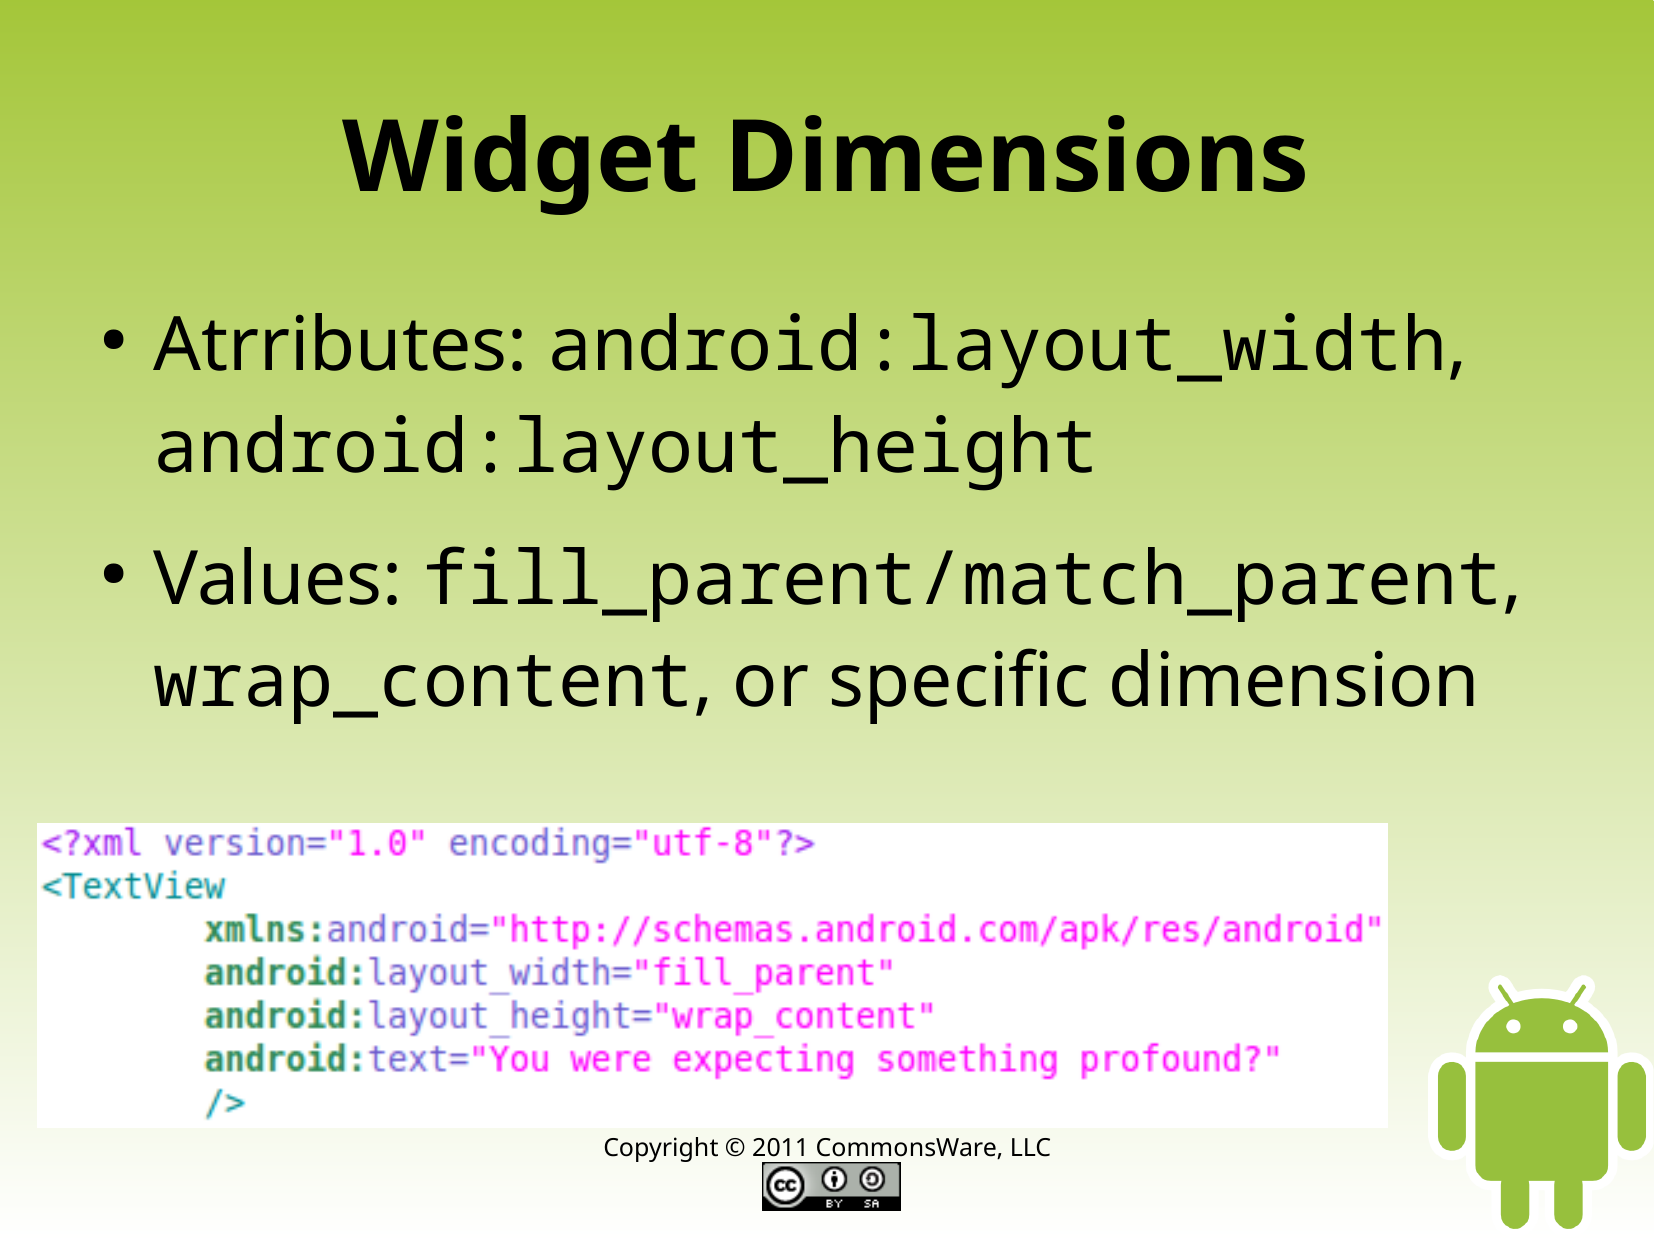

# Widget Dimensions
Atrributes: android:layout_width, android:layout_height
Values: fill_parent/match_parent, wrap_content, or specific dimension